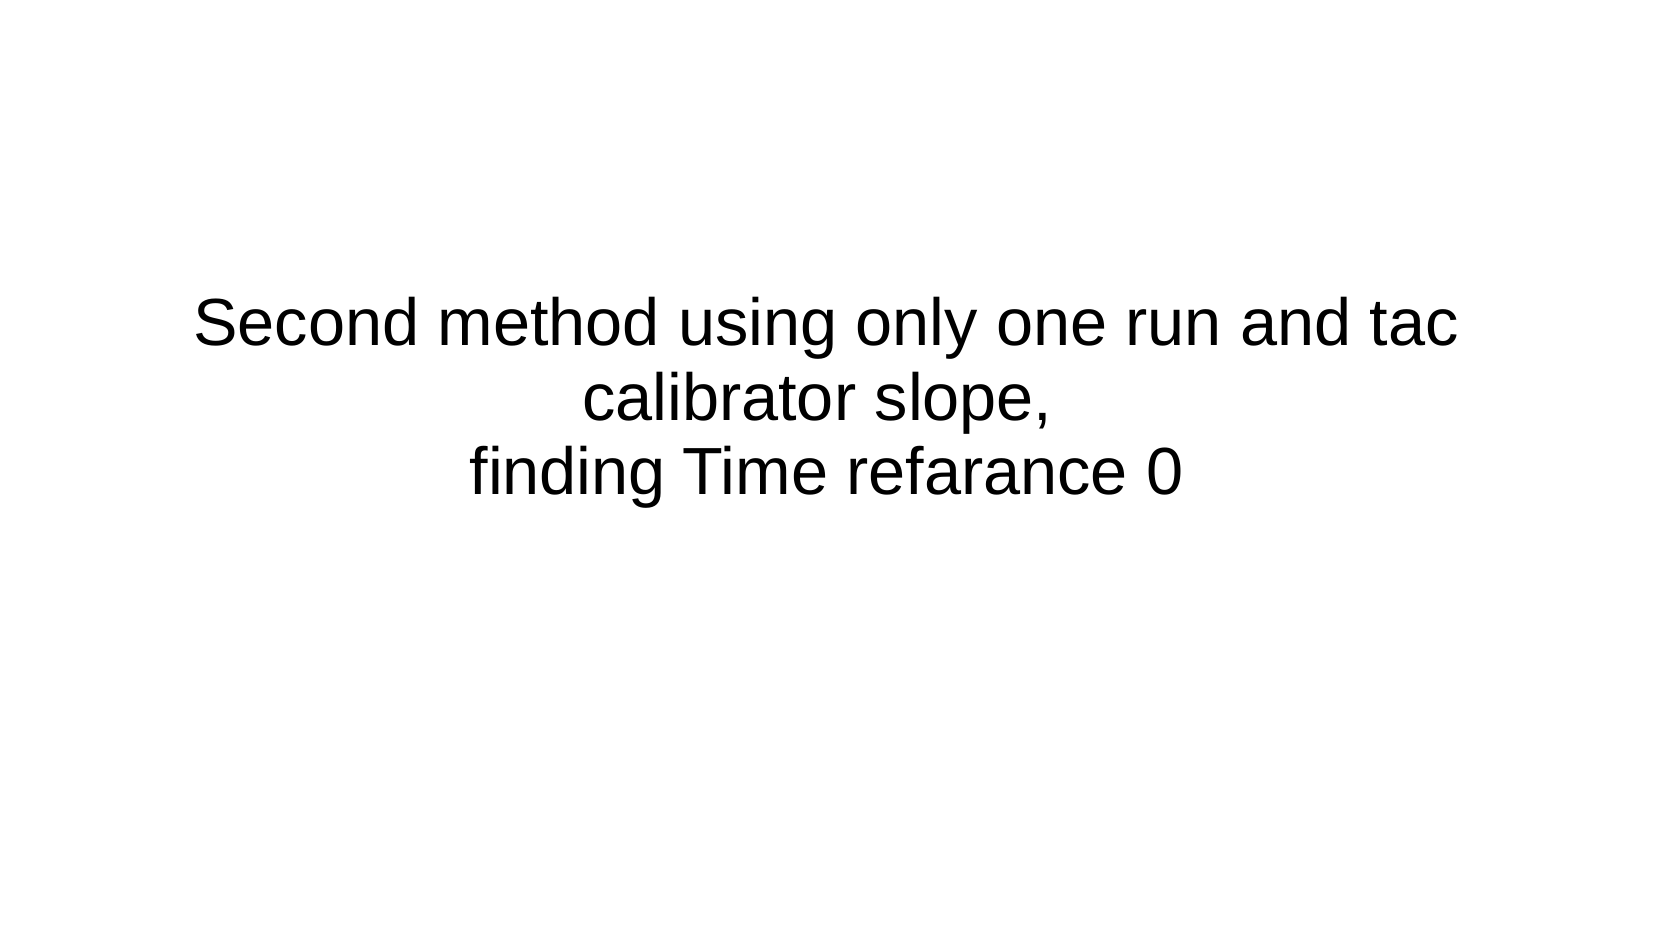

# Second method using only one run and tac calibrator slope,
finding Time refarance 0